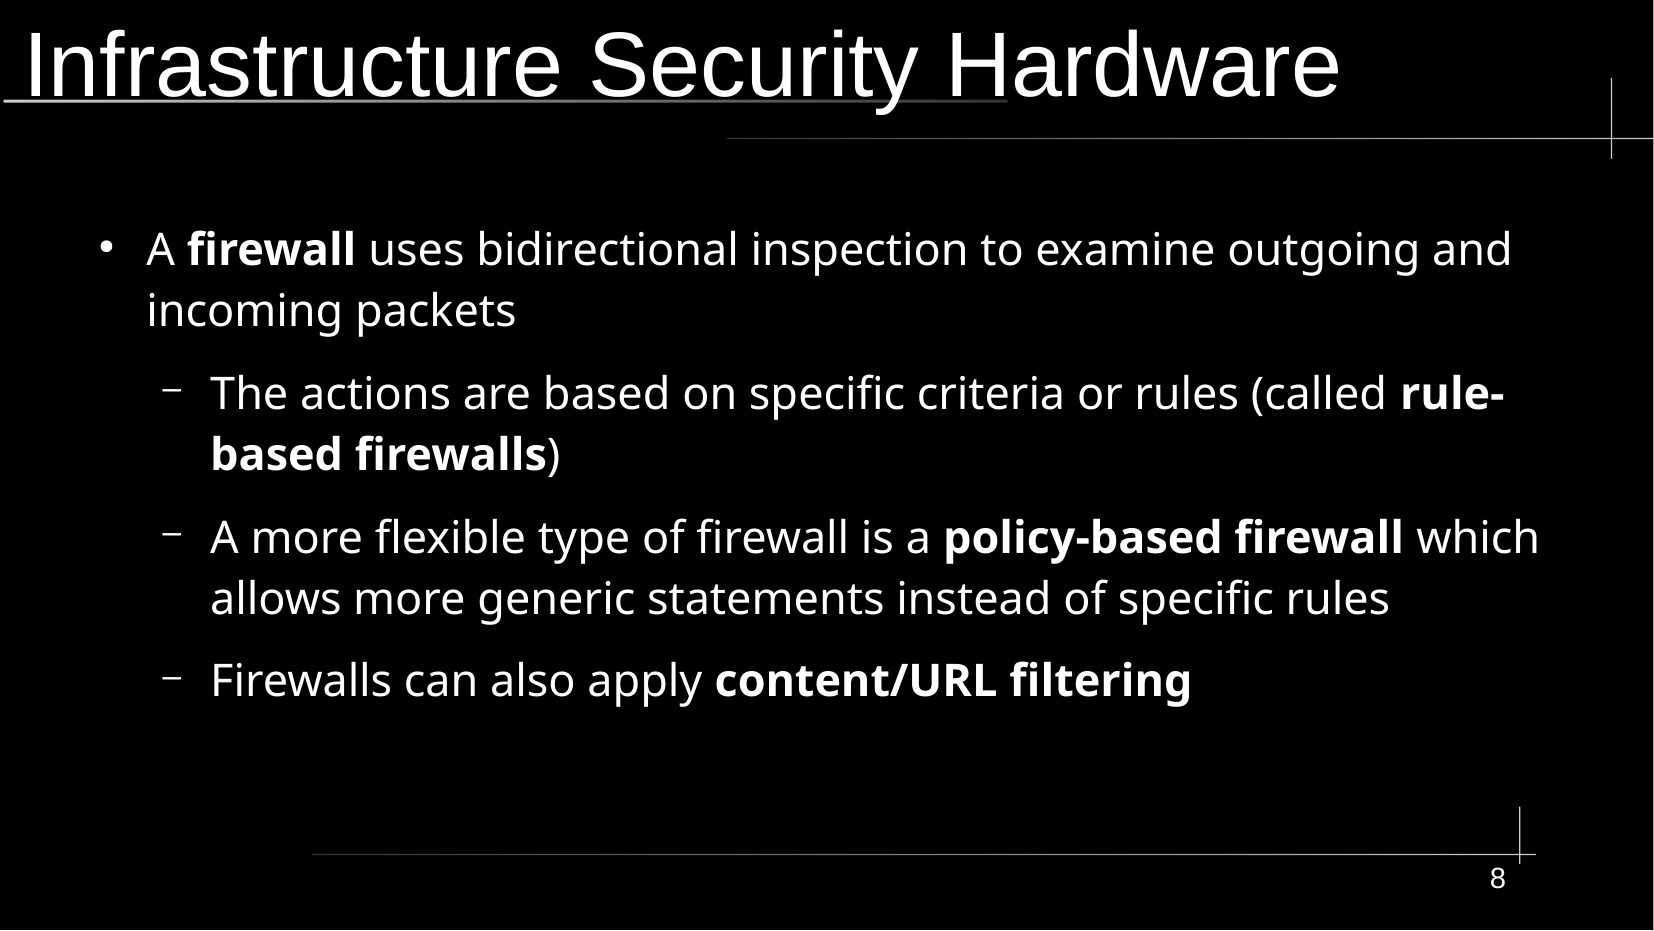

# Infrastructure Security Hardware
A firewall uses bidirectional inspection to examine outgoing and incoming packets
The actions are based on specific criteria or rules (called rule-based firewalls)
A more flexible type of firewall is a policy-based firewall which allows more generic statements instead of specific rules
Firewalls can also apply content/URL filtering
8